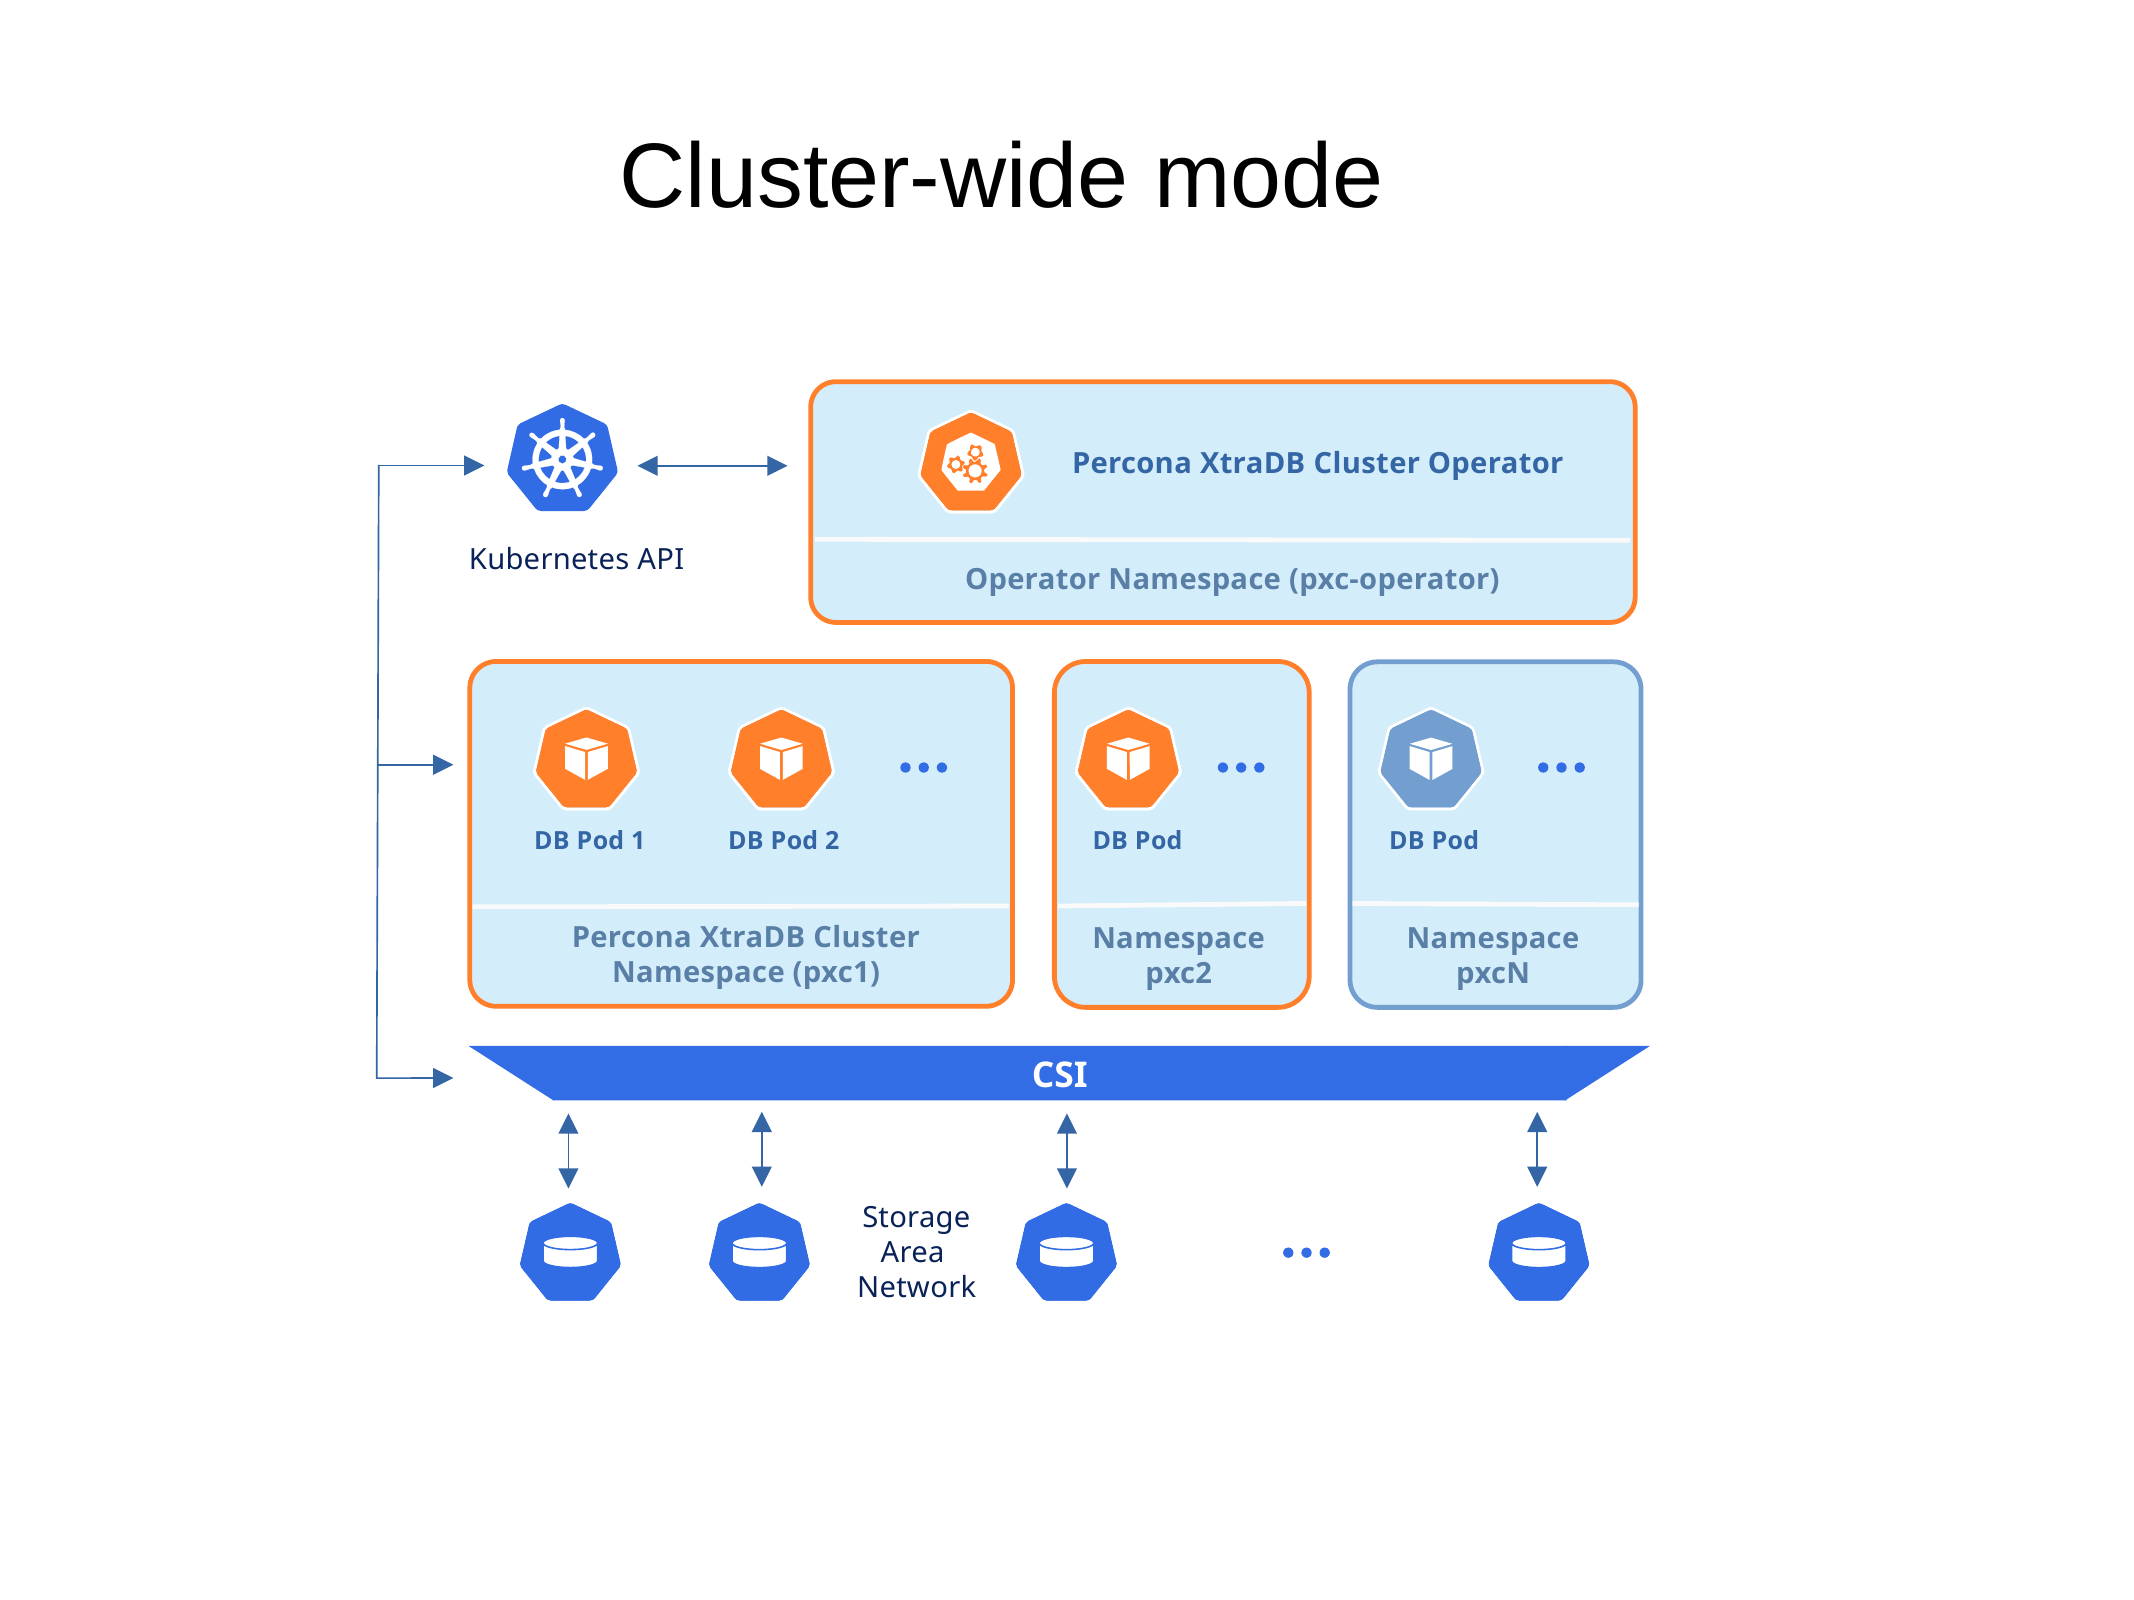

Cluster-wide mode
Percona XtraDB Cluster Operator
Kubernetes API
Operator Namespace (pxc-operator)
DB Pod 1
DB Pod 2
DB Pod
DB Pod
Percona XtraDB Cluster Namespace (pxc1)
Namespace
pxc2
Namespace
pxcN
CSI
Storage
Area
Network